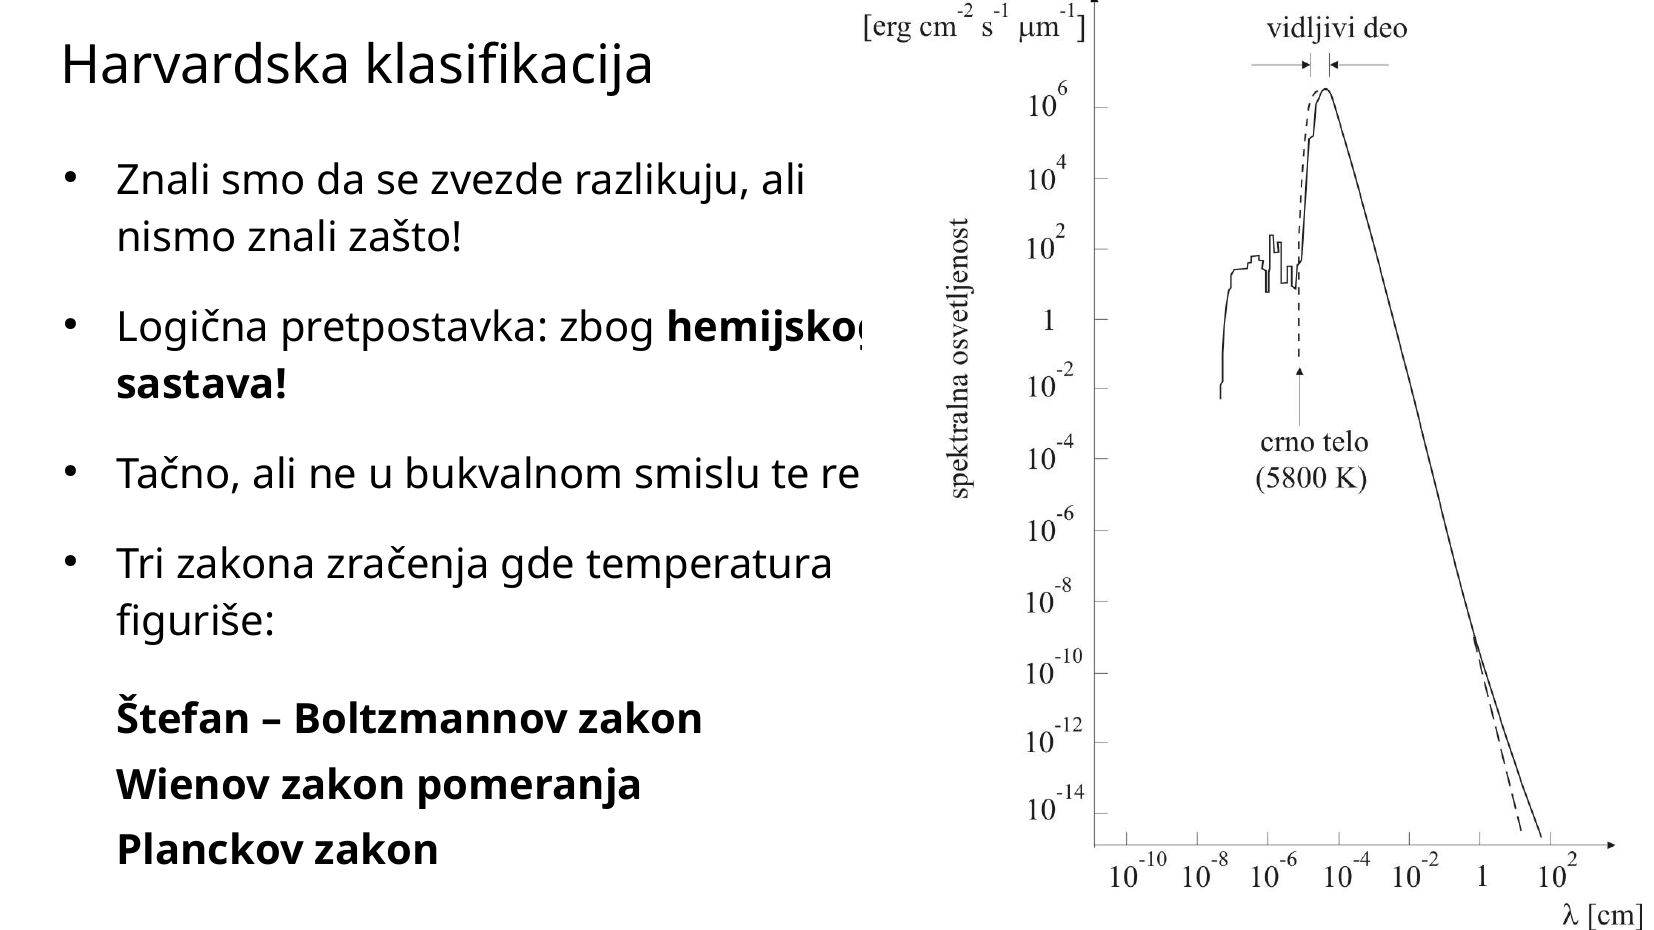

# Harvardska klasifikacija
Znali smo da se zvezde razlikuju, ali nismo znali zašto!
Logična pretpostavka: zbog hemijskog sastava!
Tačno, ali ne u bukvalnom smislu te reči
Tri zakona zračenja gde temperatura figuriše:
Štefan – Boltzmannov zakon
Wienov zakon pomeranja
Planckov zakon